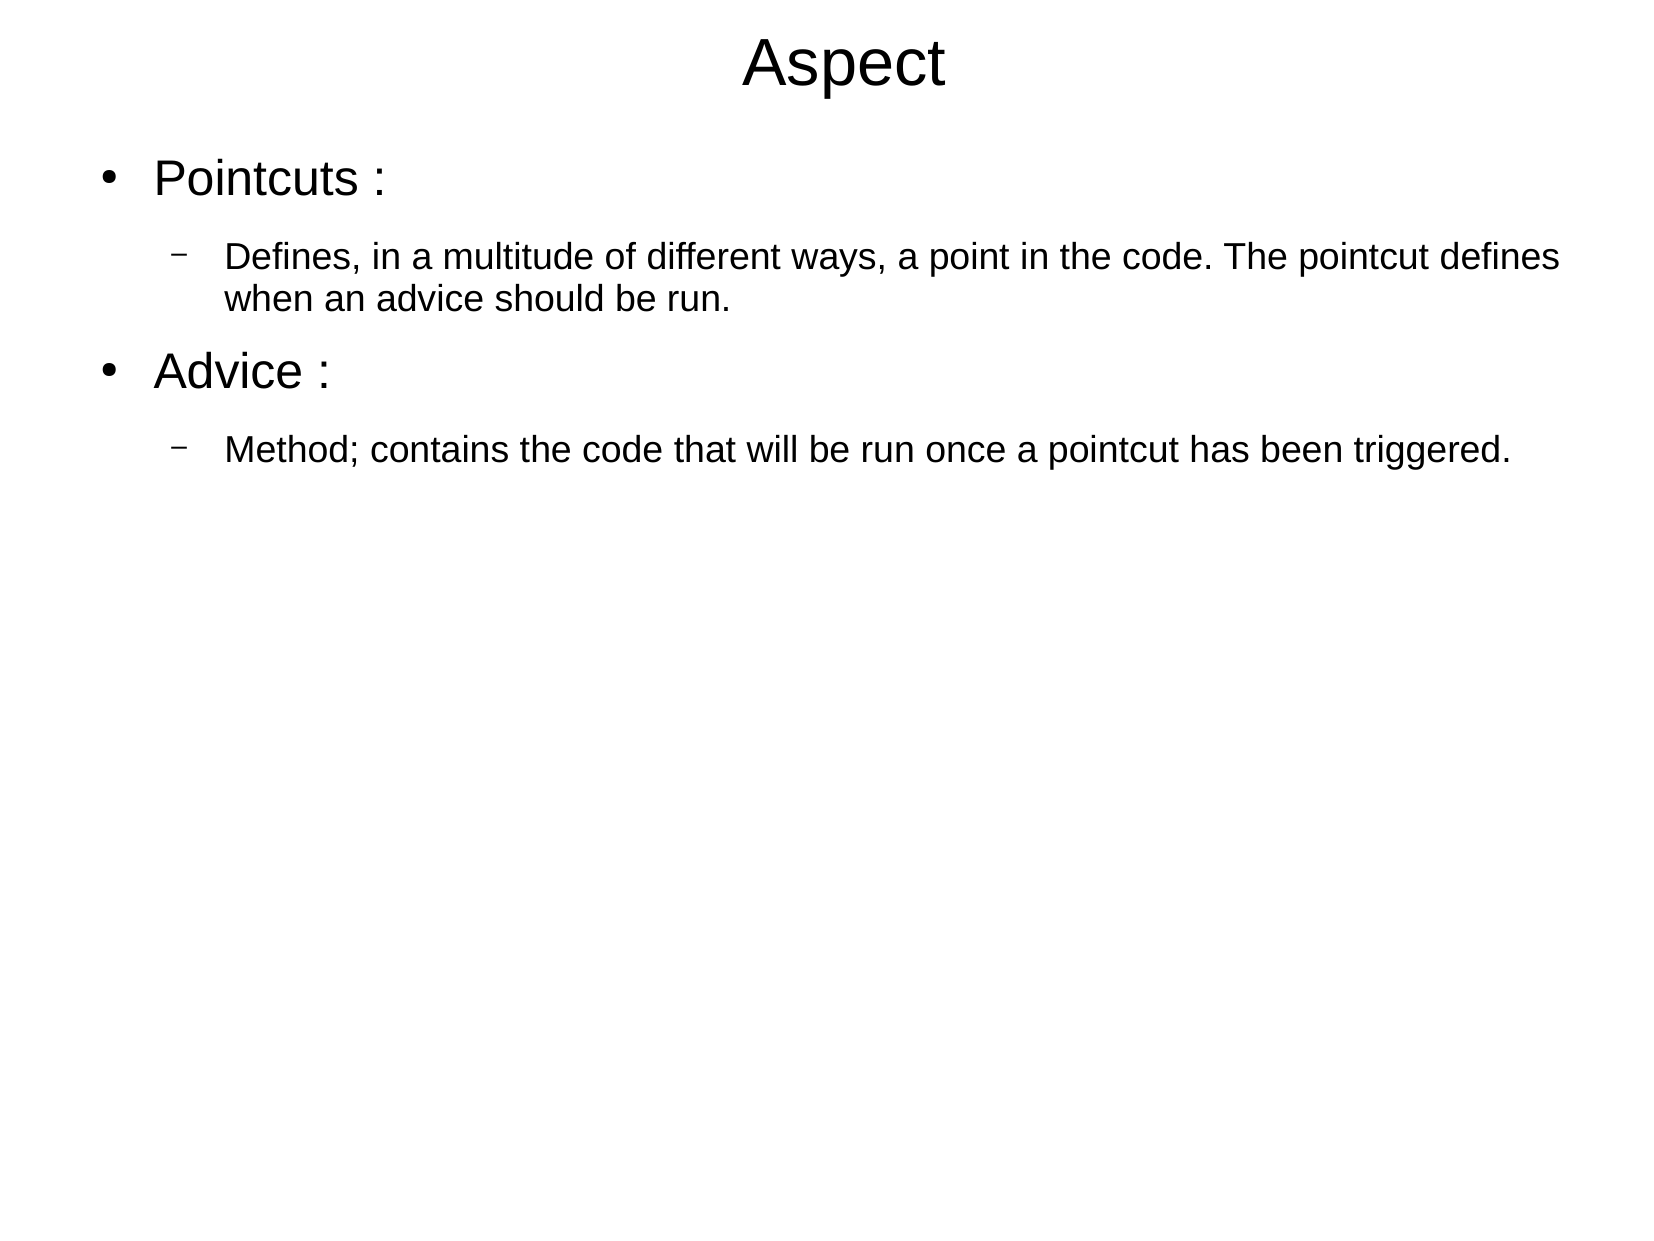

# Aspect
Pointcuts :
Defines, in a multitude of different ways, a point in the code. The pointcut defines when an advice should be run.
Advice :
Method; contains the code that will be run once a pointcut has been triggered.